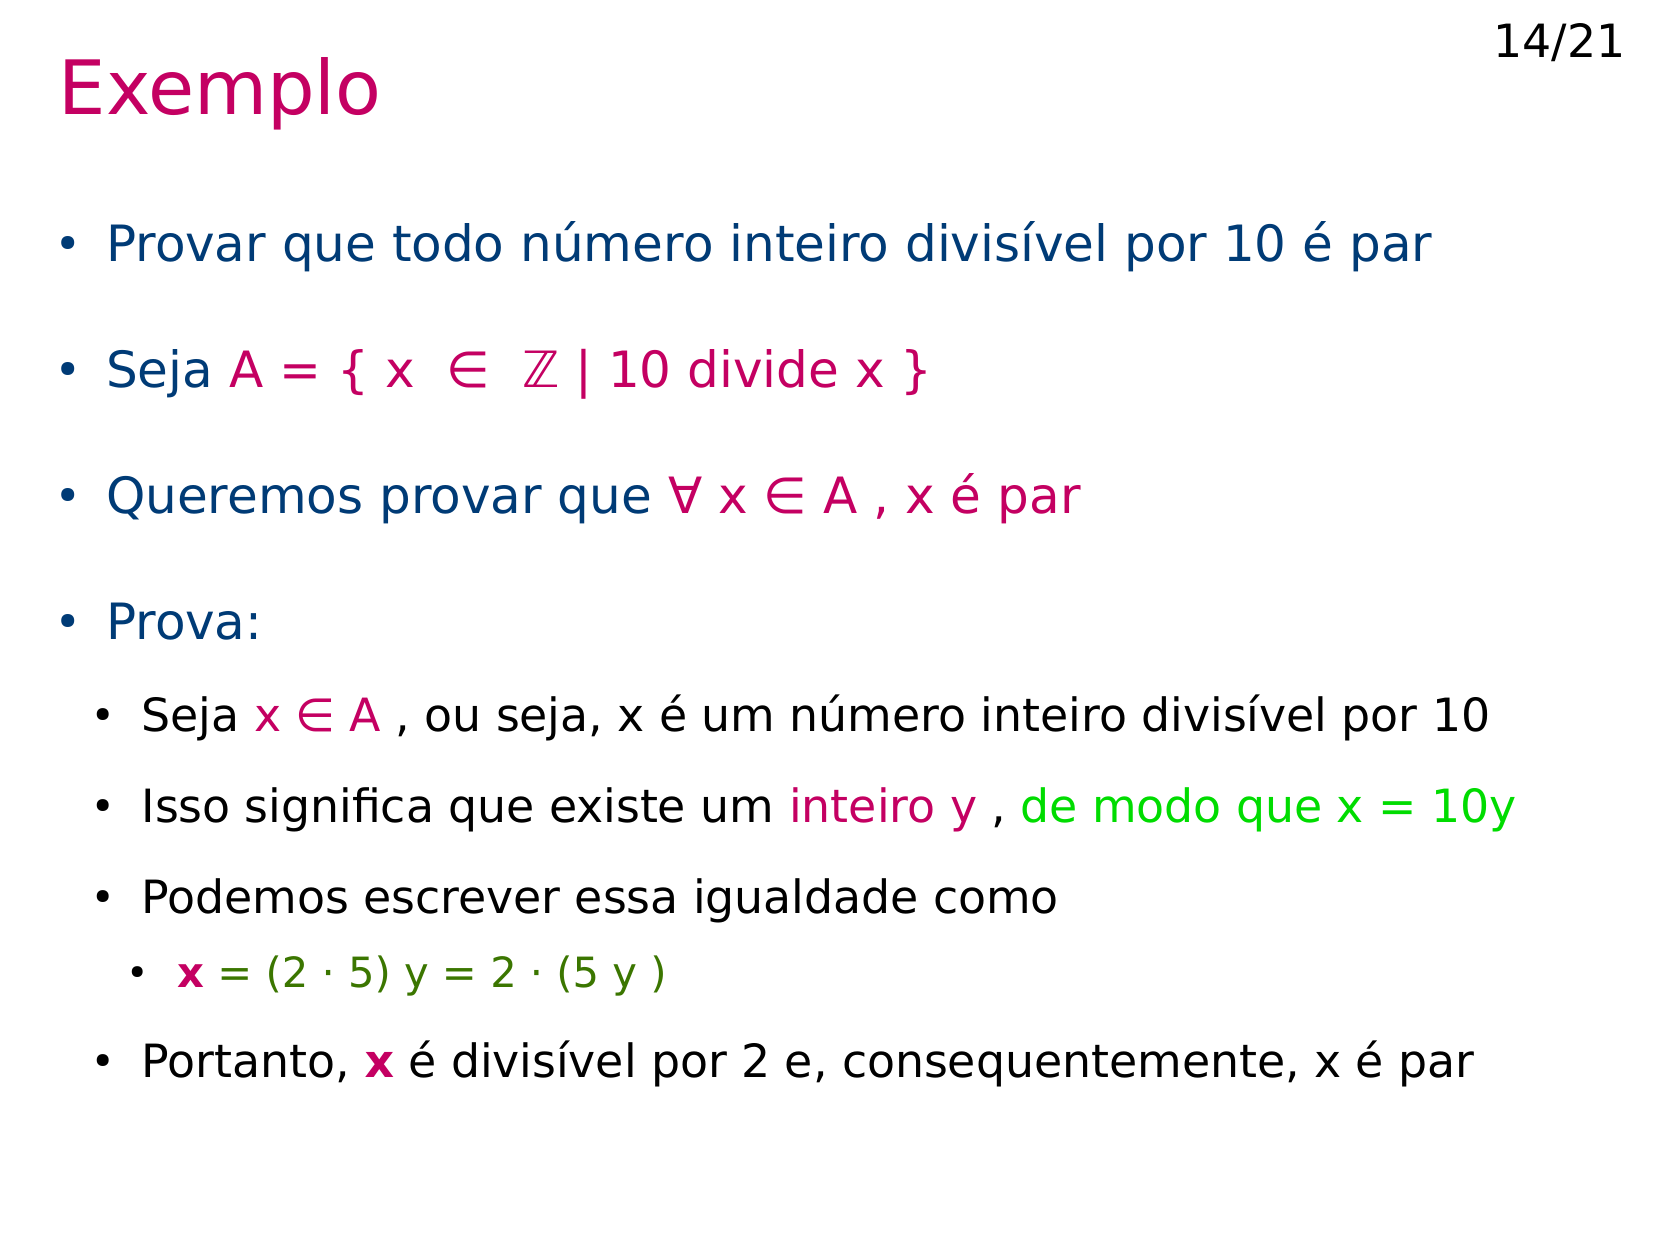

14
# Exemplo
Provar que todo número inteiro divisível por 10 é par
Seja A = { x ∈ ℤ | 10 divide x }
Queremos provar que ∀ x ∈ A , x é par
Prova:
Seja x ∈ A , ou seja, x é um número inteiro divisível por 10
Isso significa que existe um inteiro y , de modo que x = 10y
Podemos escrever essa igualdade como
x = (2 ⋅ 5) y = 2 ⋅ (5 y )
Portanto, x é divisível por 2 e, consequentemente, x é par